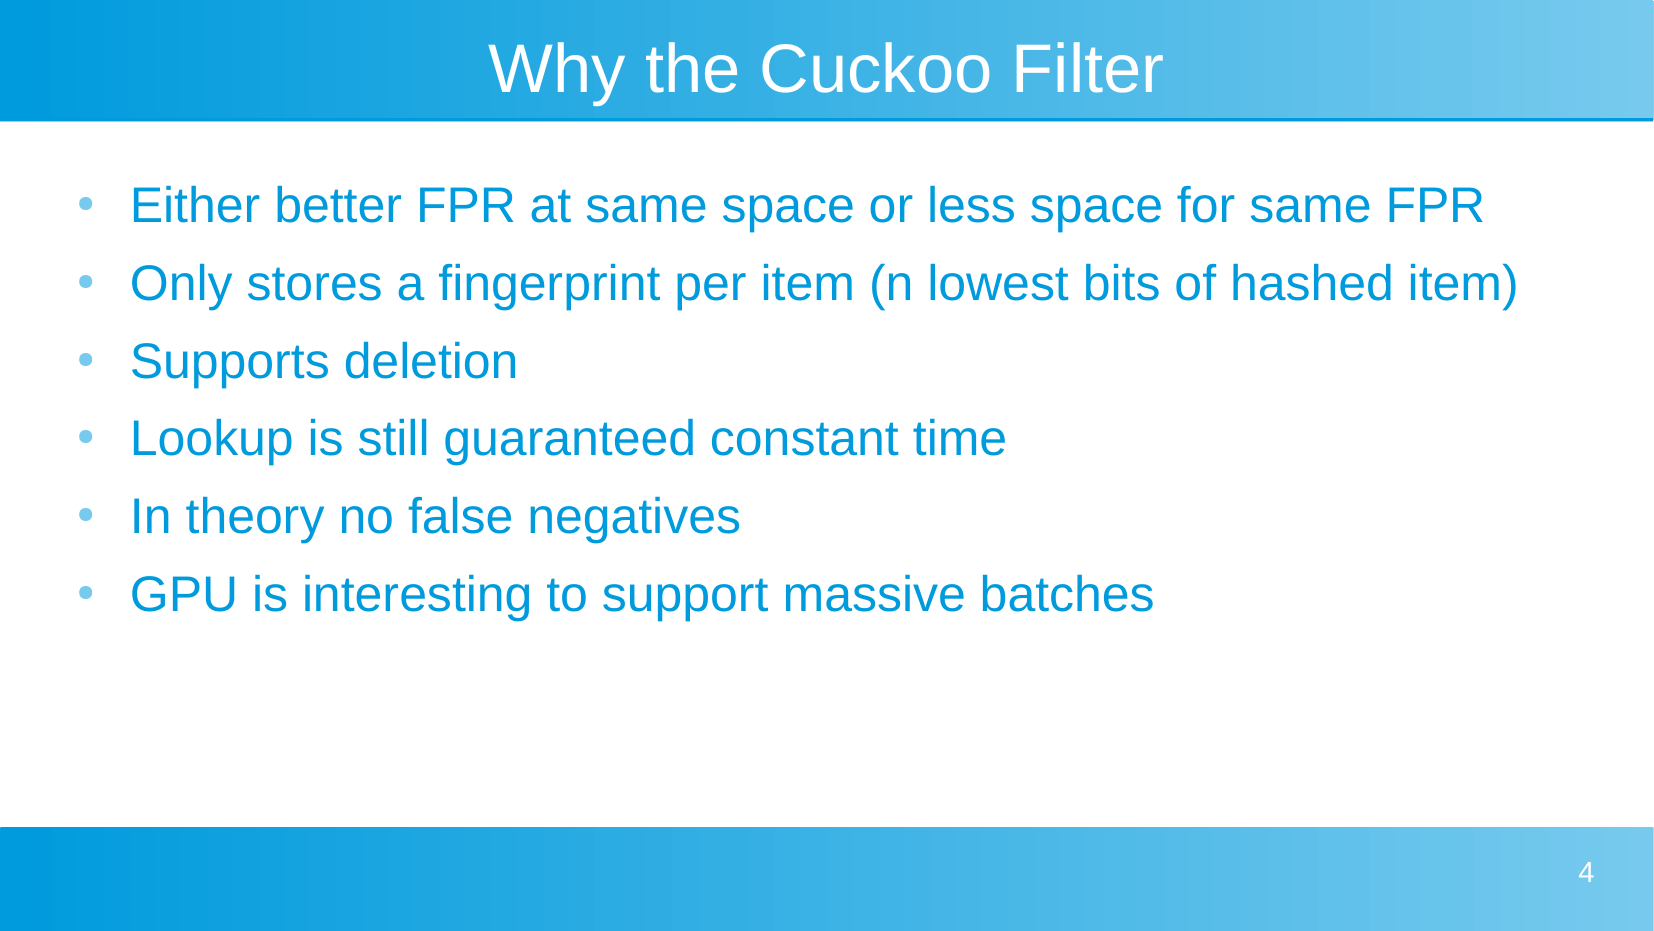

# Why the Cuckoo Filter
Either better FPR at same space or less space for same FPR
Only stores a fingerprint per item (n lowest bits of hashed item)
Supports deletion
Lookup is still guaranteed constant time
In theory no false negatives
GPU is interesting to support massive batches
4